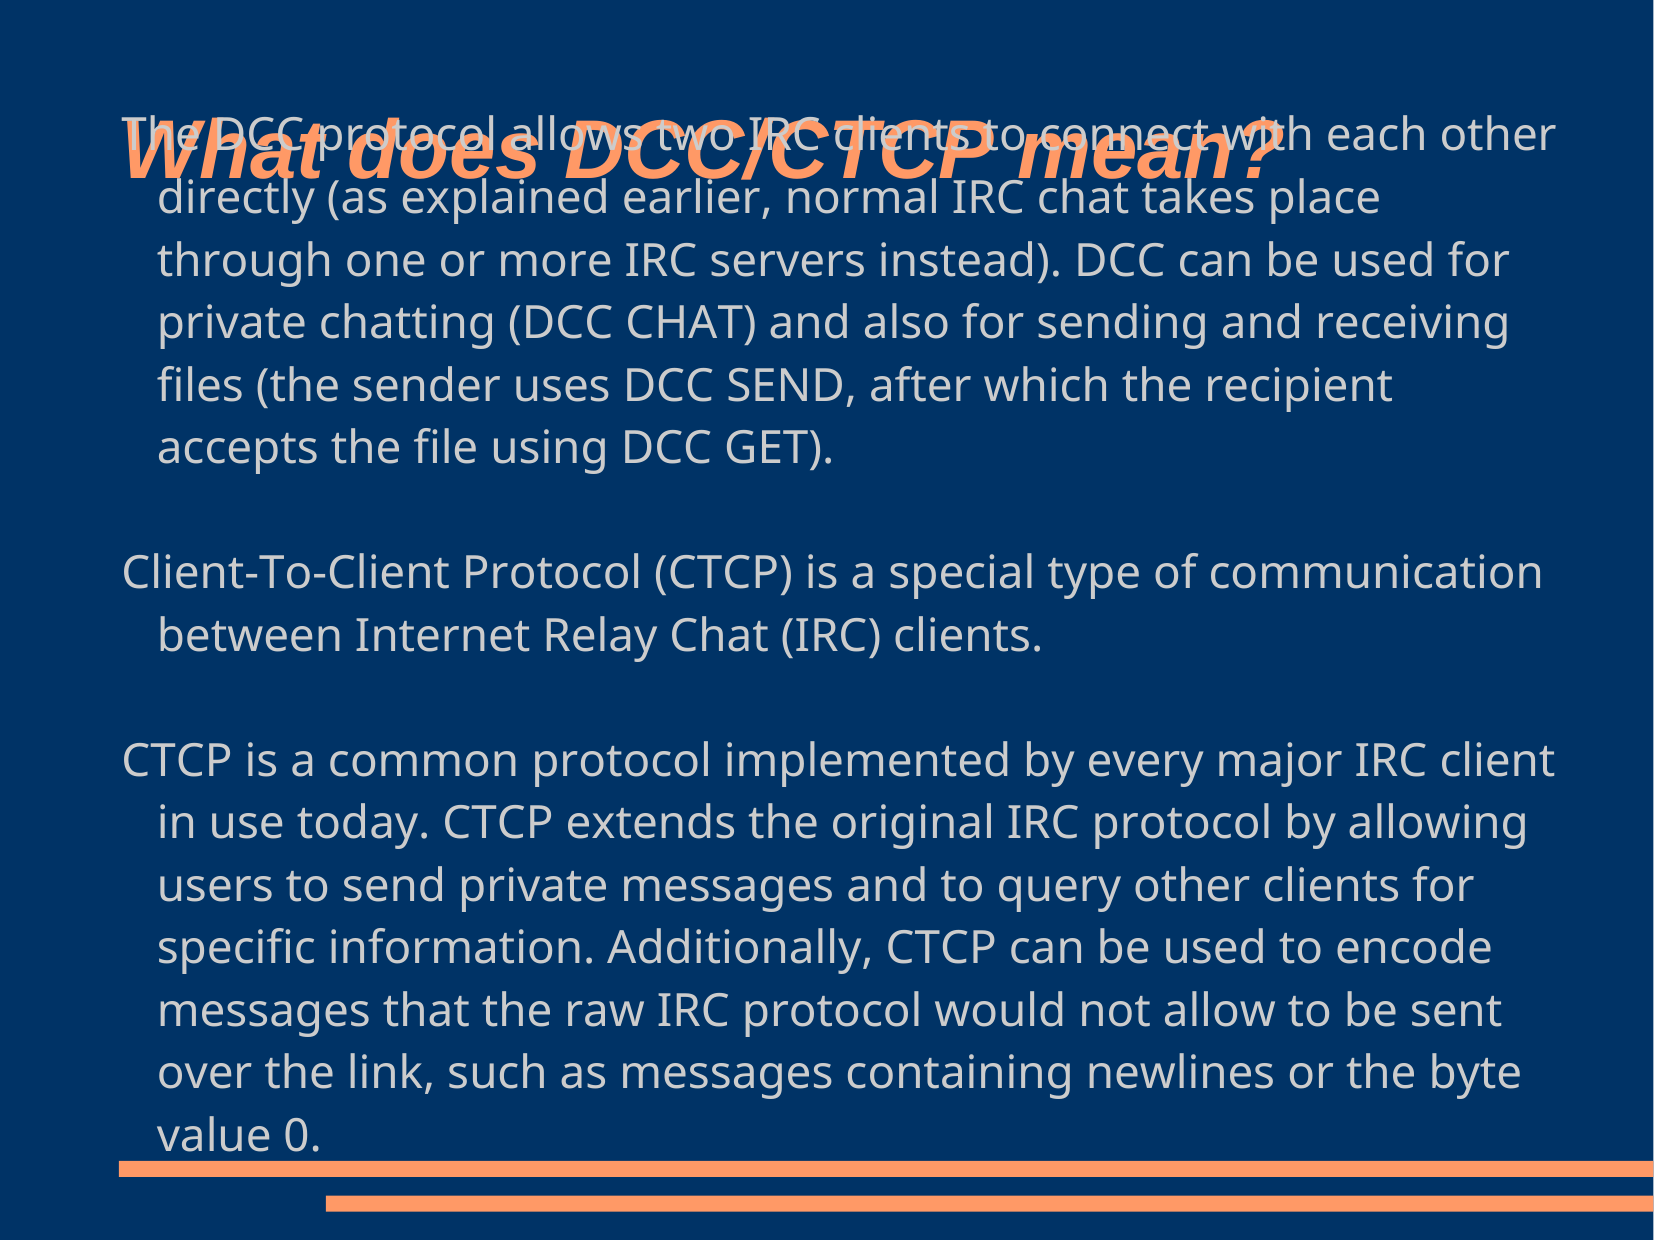

# What does DCC/CTCP mean?
The DCC protocol allows two IRC clients to connect with each other directly (as explained earlier, normal IRC chat takes place through one or more IRC servers instead). DCC can be used for private chatting (DCC CHAT) and also for sending and receiving files (the sender uses DCC SEND, after which the recipient accepts the file using DCC GET).
Client-To-Client Protocol (CTCP) is a special type of communication between Internet Relay Chat (IRC) clients.
CTCP is a common protocol implemented by every major IRC client in use today. CTCP extends the original IRC protocol by allowing users to send private messages and to query other clients for specific information. Additionally, CTCP can be used to encode messages that the raw IRC protocol would not allow to be sent over the link, such as messages containing newlines or the byte value 0.